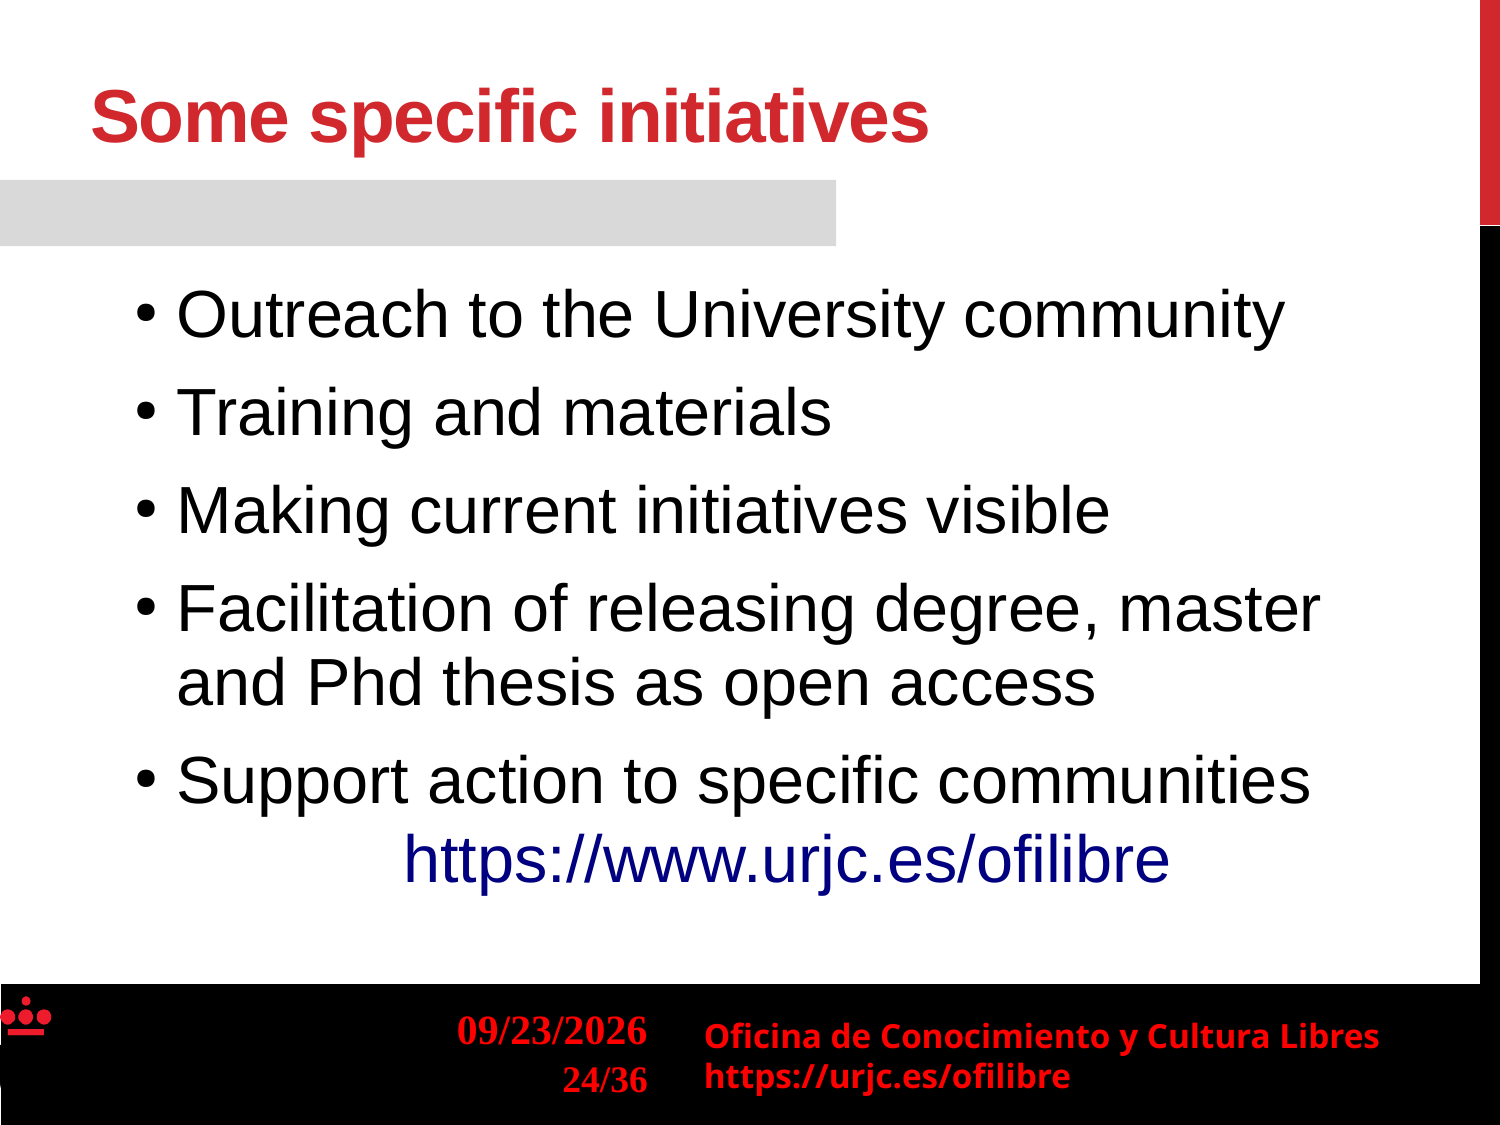

Some specific initiatives
# Outreach to the University community
Training and materials
Making current initiatives visible
Facilitation of releasing degree, master and Phd thesis as open access
Support action to specific communities
https://www.urjc.es/ofilibre